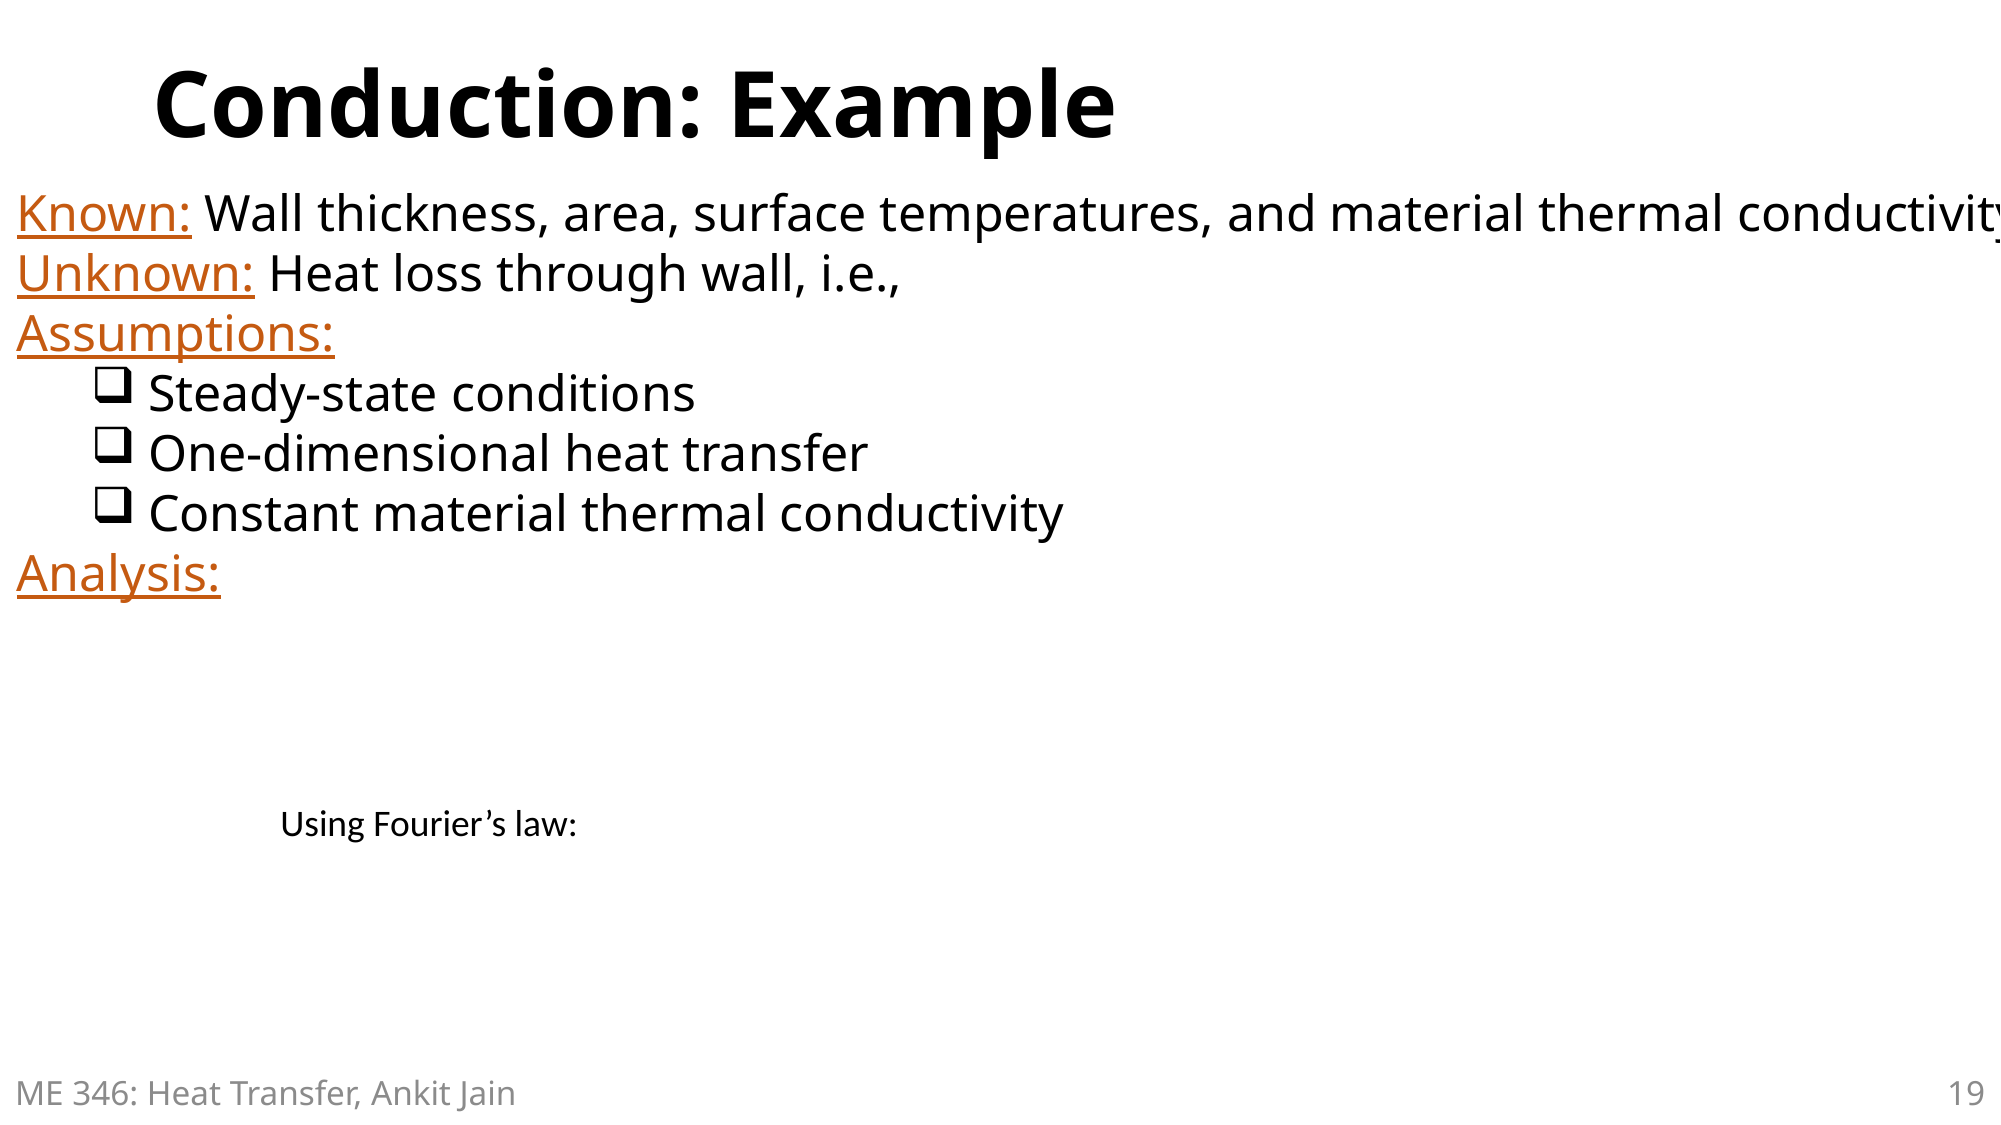

Conduction: Example
Known: Wall thickness, area, surface temperatures, and material thermal conductivity
Unknown: Heat loss through wall, i.e.,
Assumptions:
Steady-state conditions
One-dimensional heat transfer
Constant material thermal conductivity
Analysis:
Using Fourier’s law:
ME 346: Heat Transfer, Ankit Jain
19